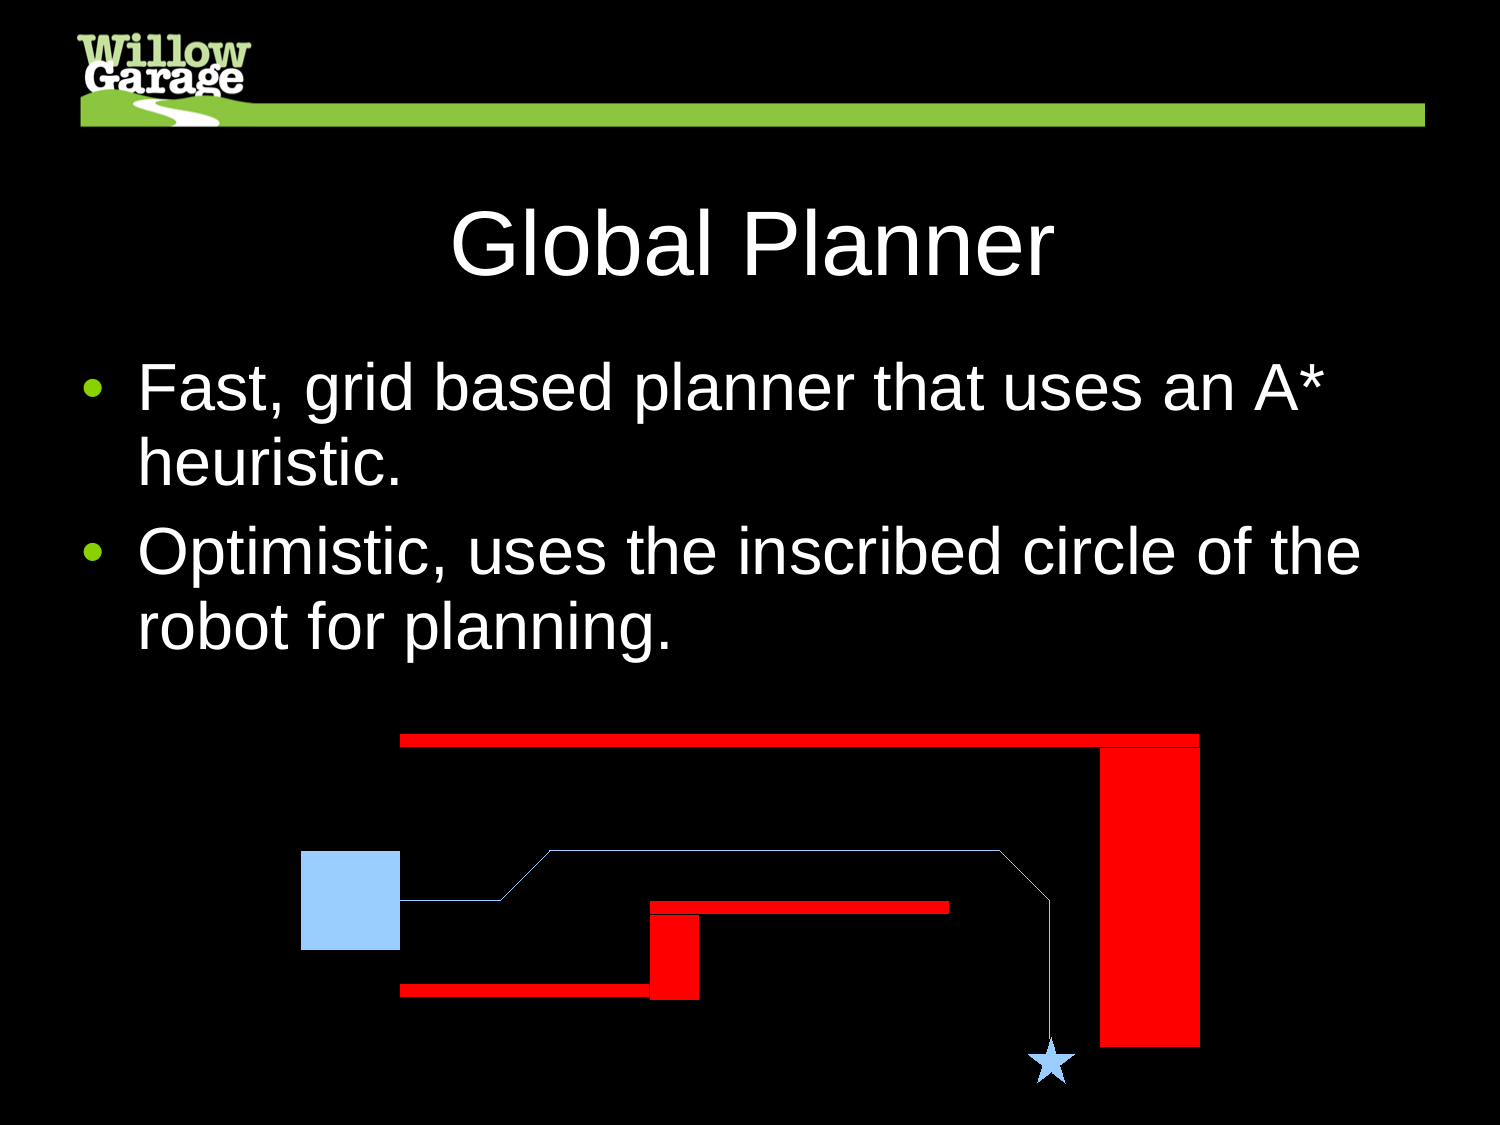

# Global Planner
Fast, grid based planner that uses an A* heuristic.
Optimistic, uses the inscribed circle of the robot for planning.
10